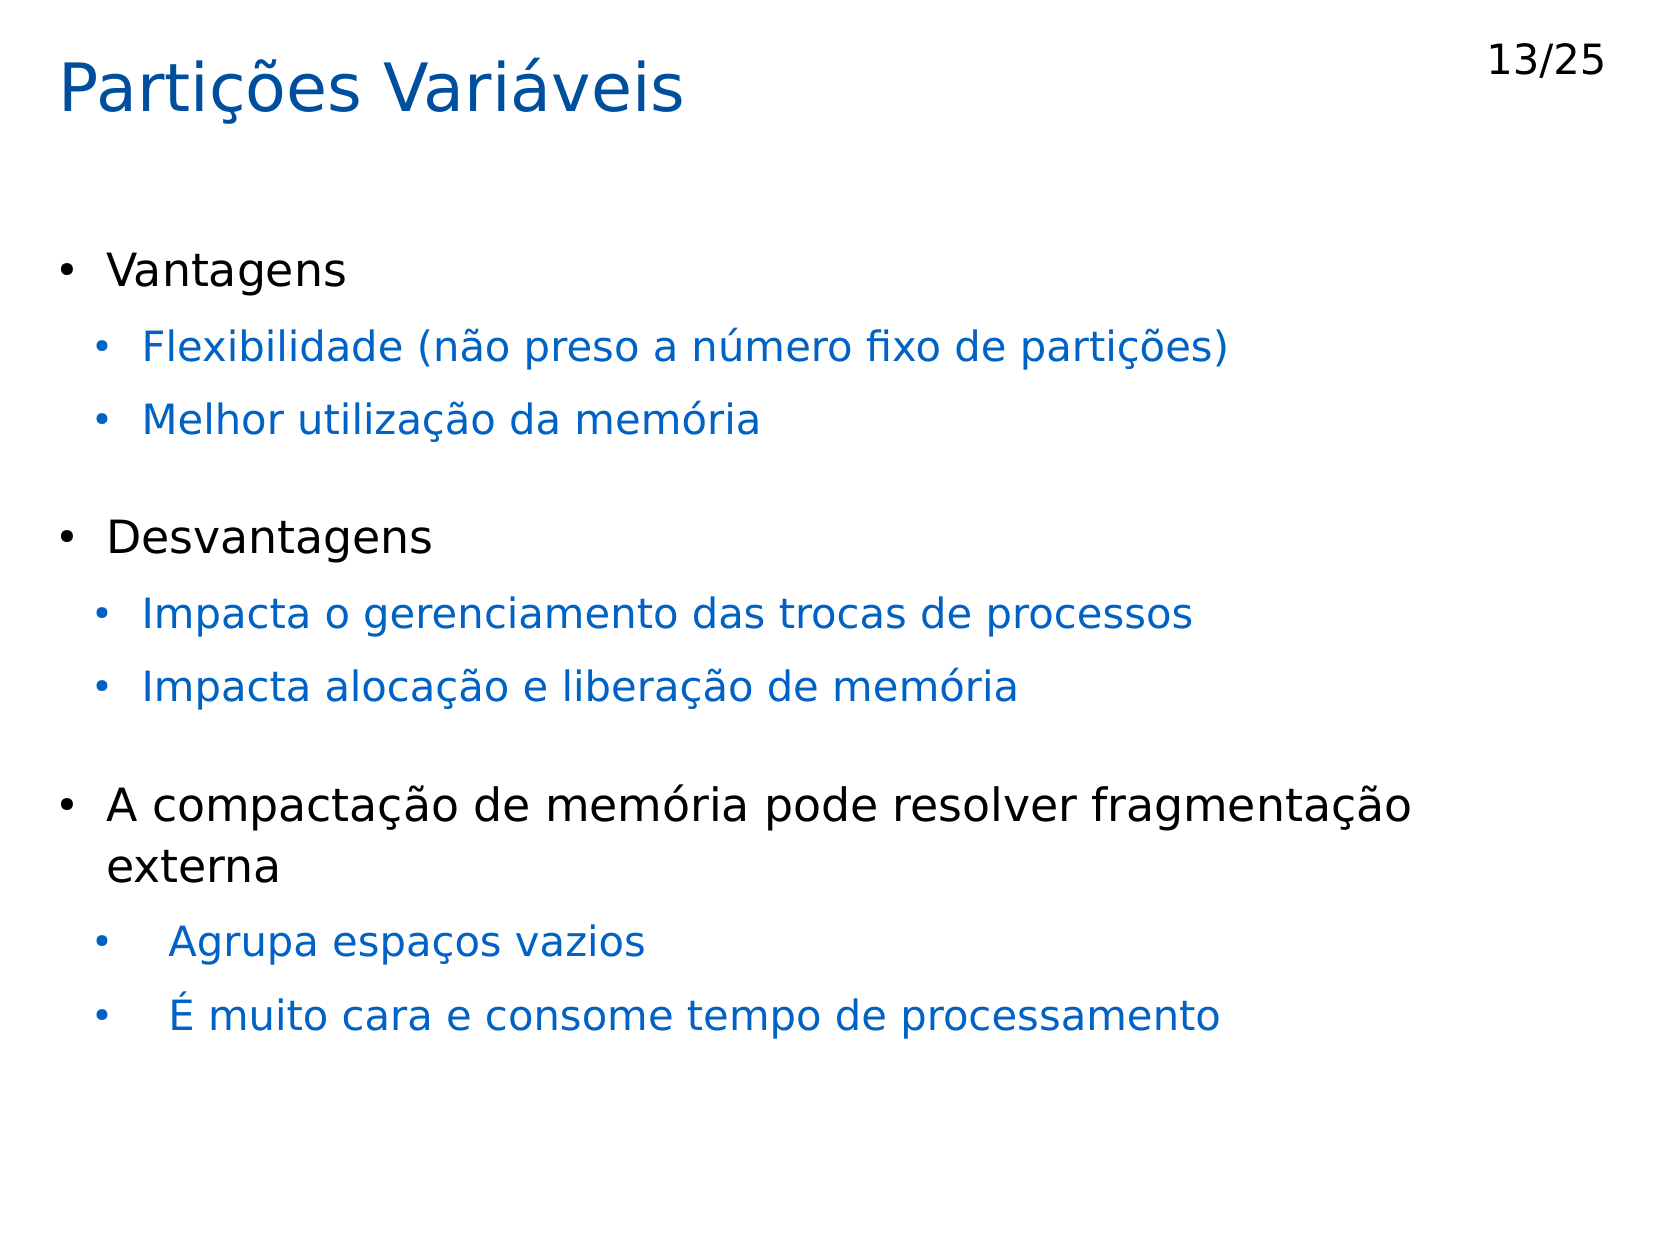

# Partições Variáveis
13
Vantagens
Flexibilidade (não preso a número fixo de partições)
Melhor utilização da memória
Desvantagens
Impacta o gerenciamento das trocas de processos
Impacta alocação e liberação de memória
A compactação de memória pode resolver fragmentação externa
 Agrupa espaços vazios
 É muito cara e consome tempo de processamento